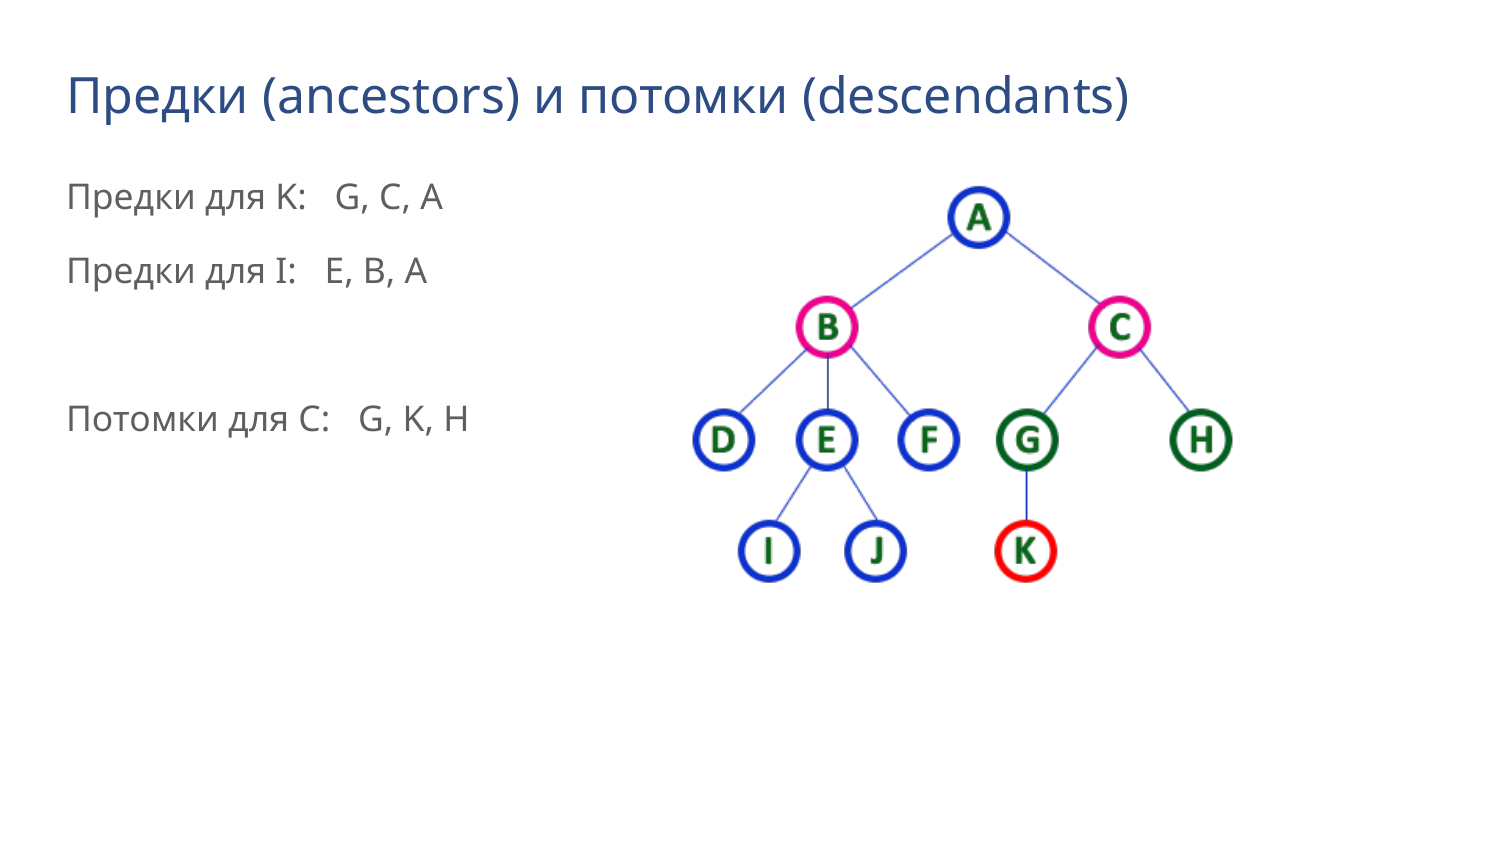

# Предки (ancestors) и потомки (descendants)
Предки для K: G, C, A
Предки для I: E, B, A
Потомки для C: G, K, H